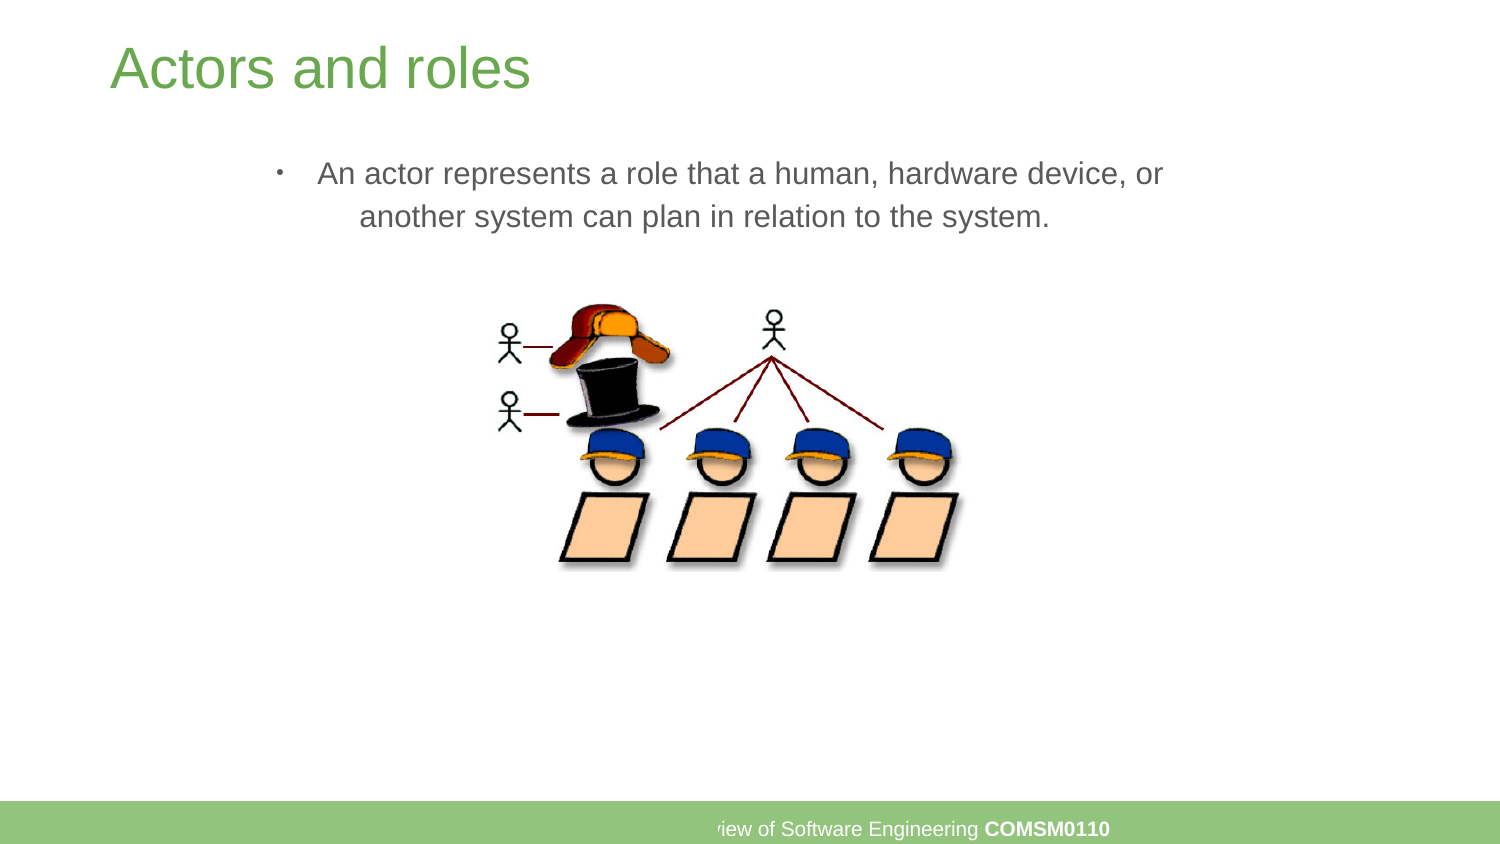

# Actors and roles
An actor represents a role that a human, hardware device, or another system can plan in relation to the system.